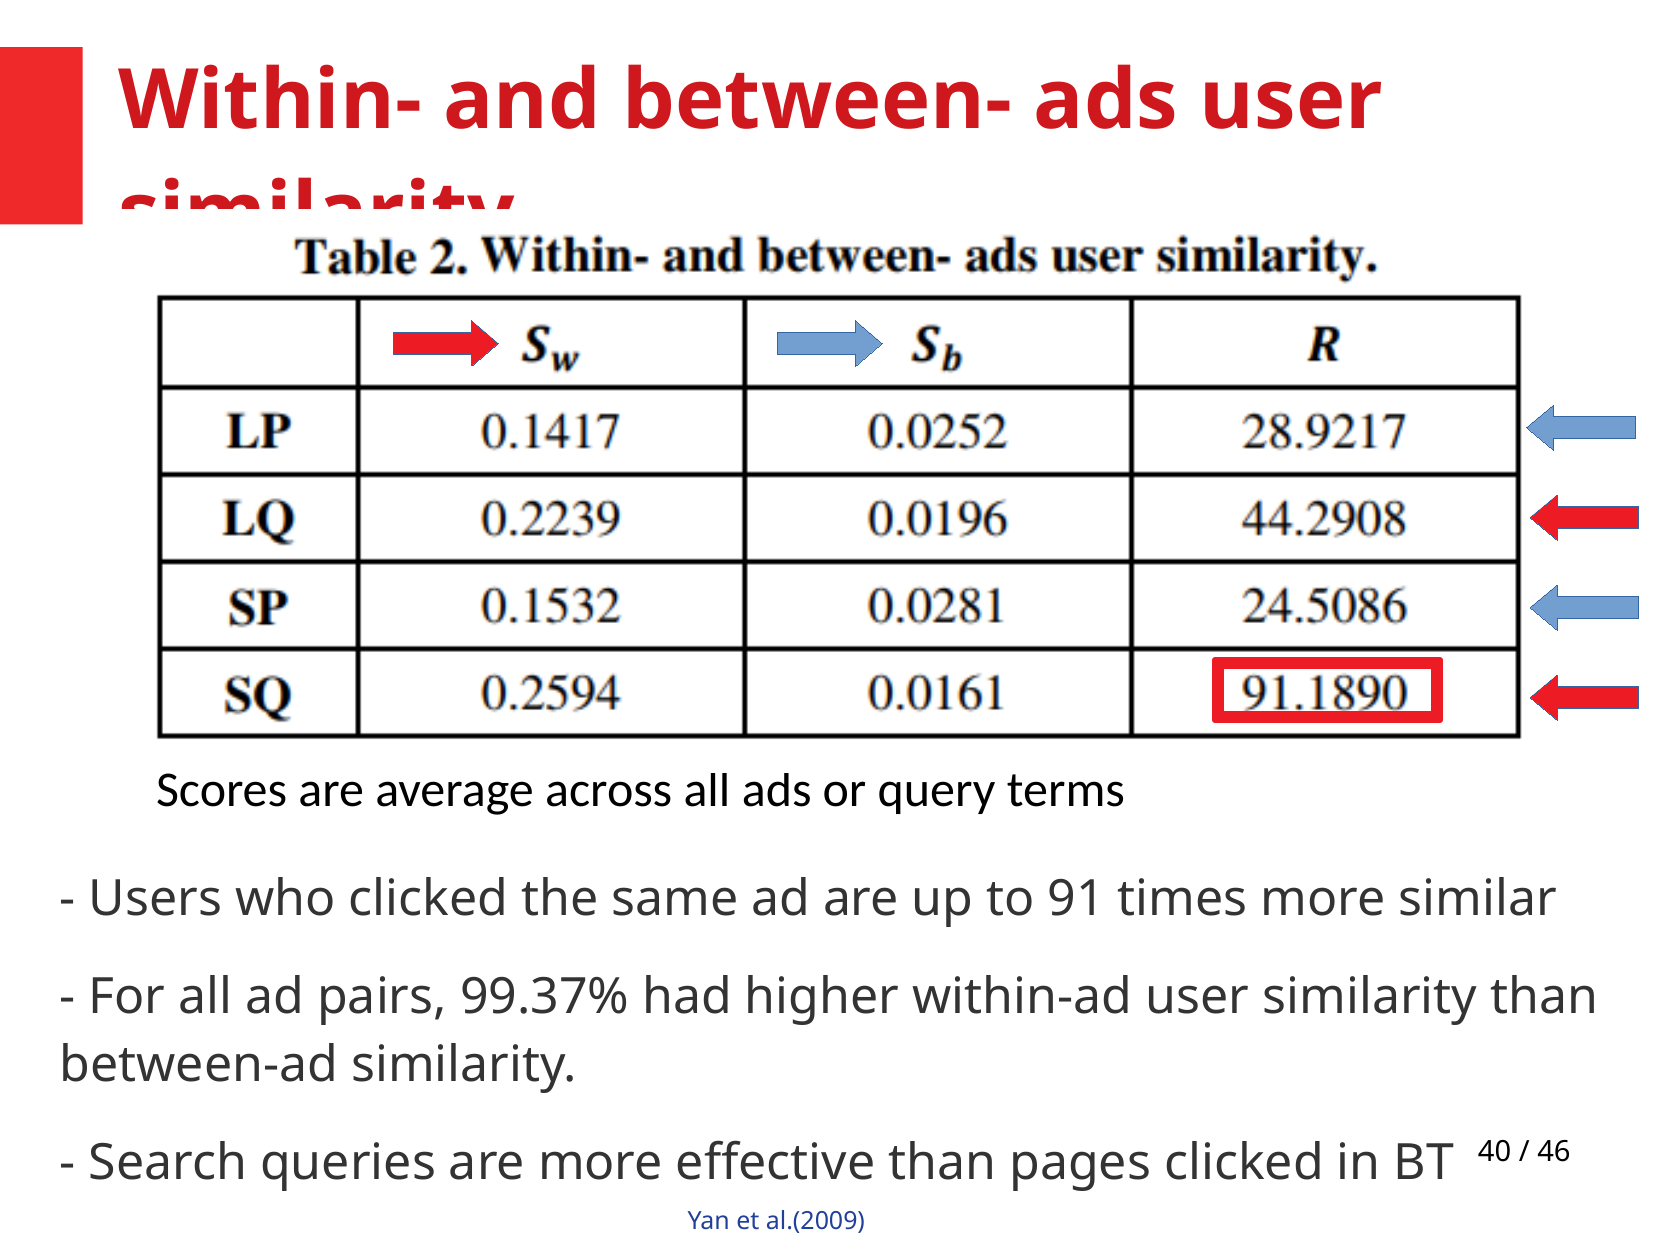

# Within- and between- ads user similarity
Scores are average across all ads or query terms
- Users who clicked the same ad are up to 91 times more similar
- For all ad pairs, 99.37% had higher within-ad user similarity than between-ad similarity.
- Search queries are more effective than pages clicked in BT
40
Yan et al.(2009)